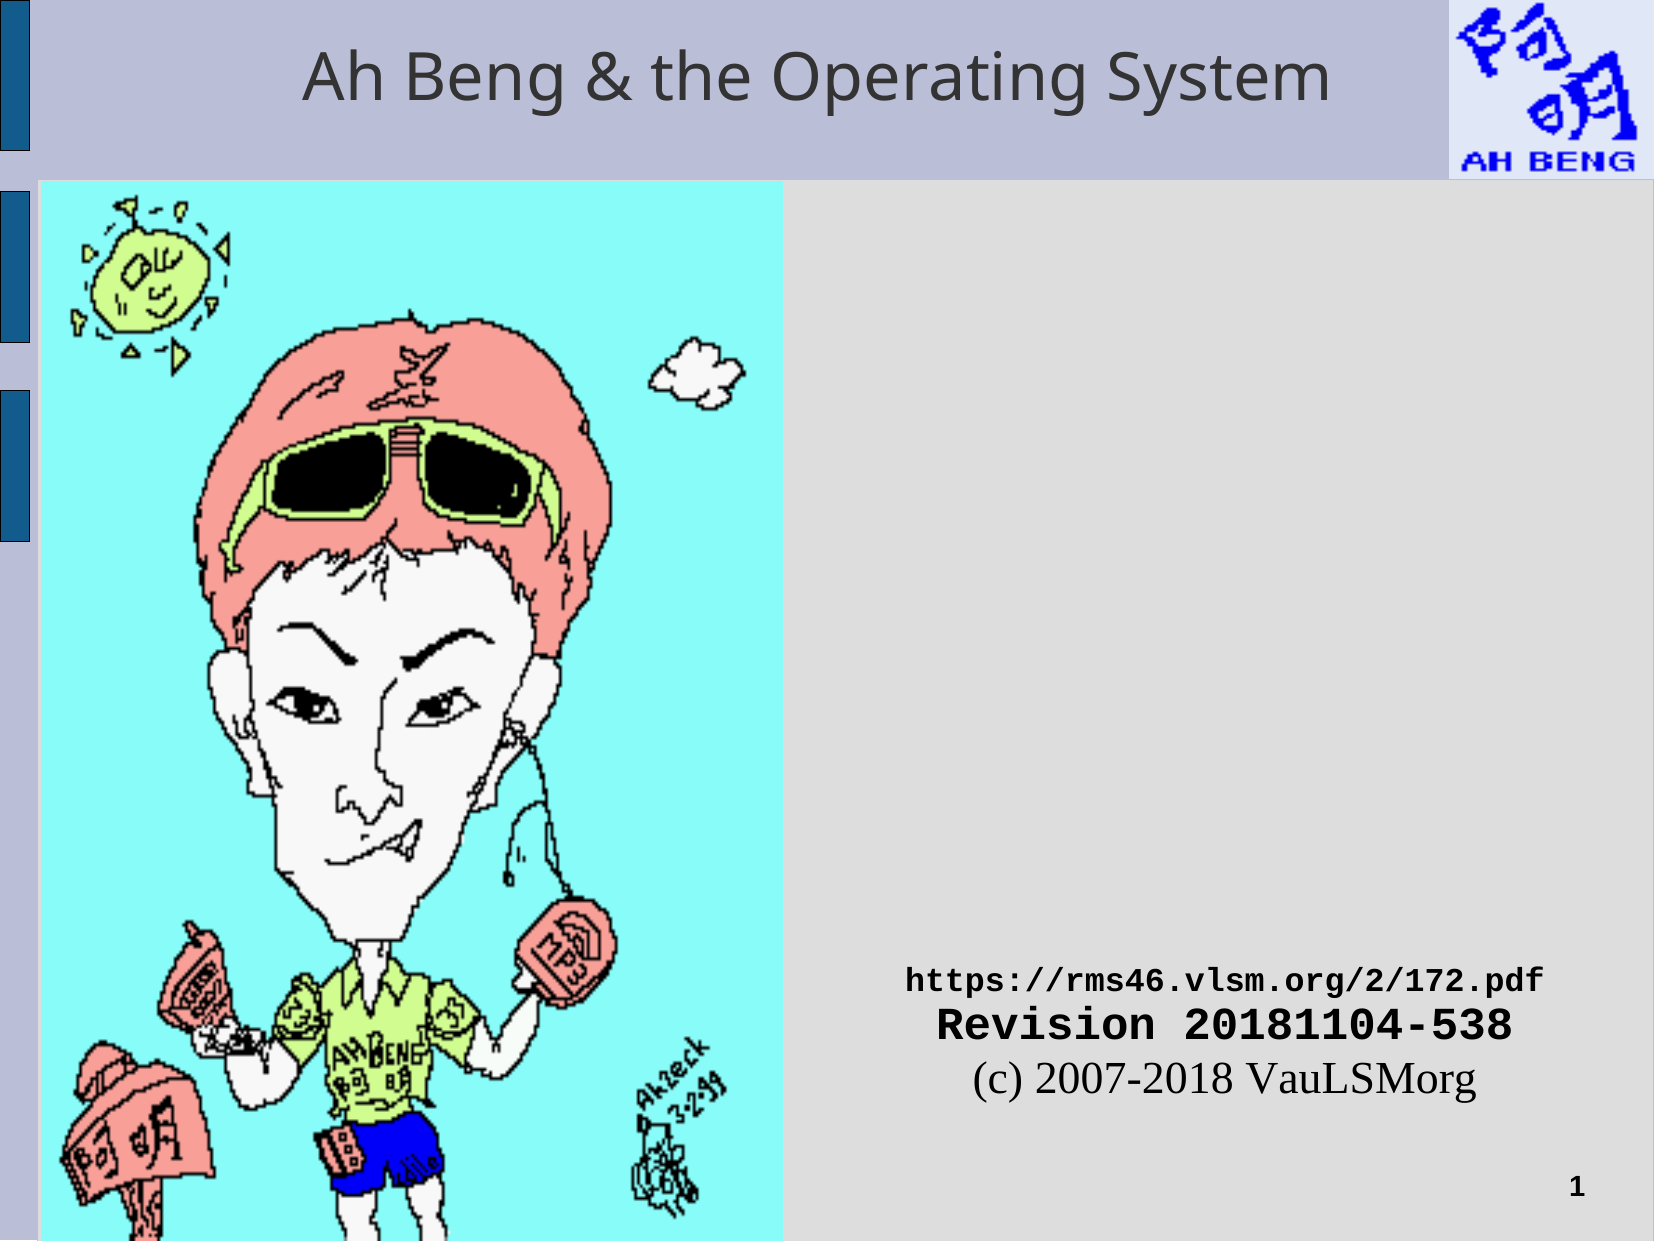

# Ah Beng & the Operating System
https://rms46.vlsm.org/2/172.pdf
Revision 20181104-538
(c) 2007-2018 VauLSMorg